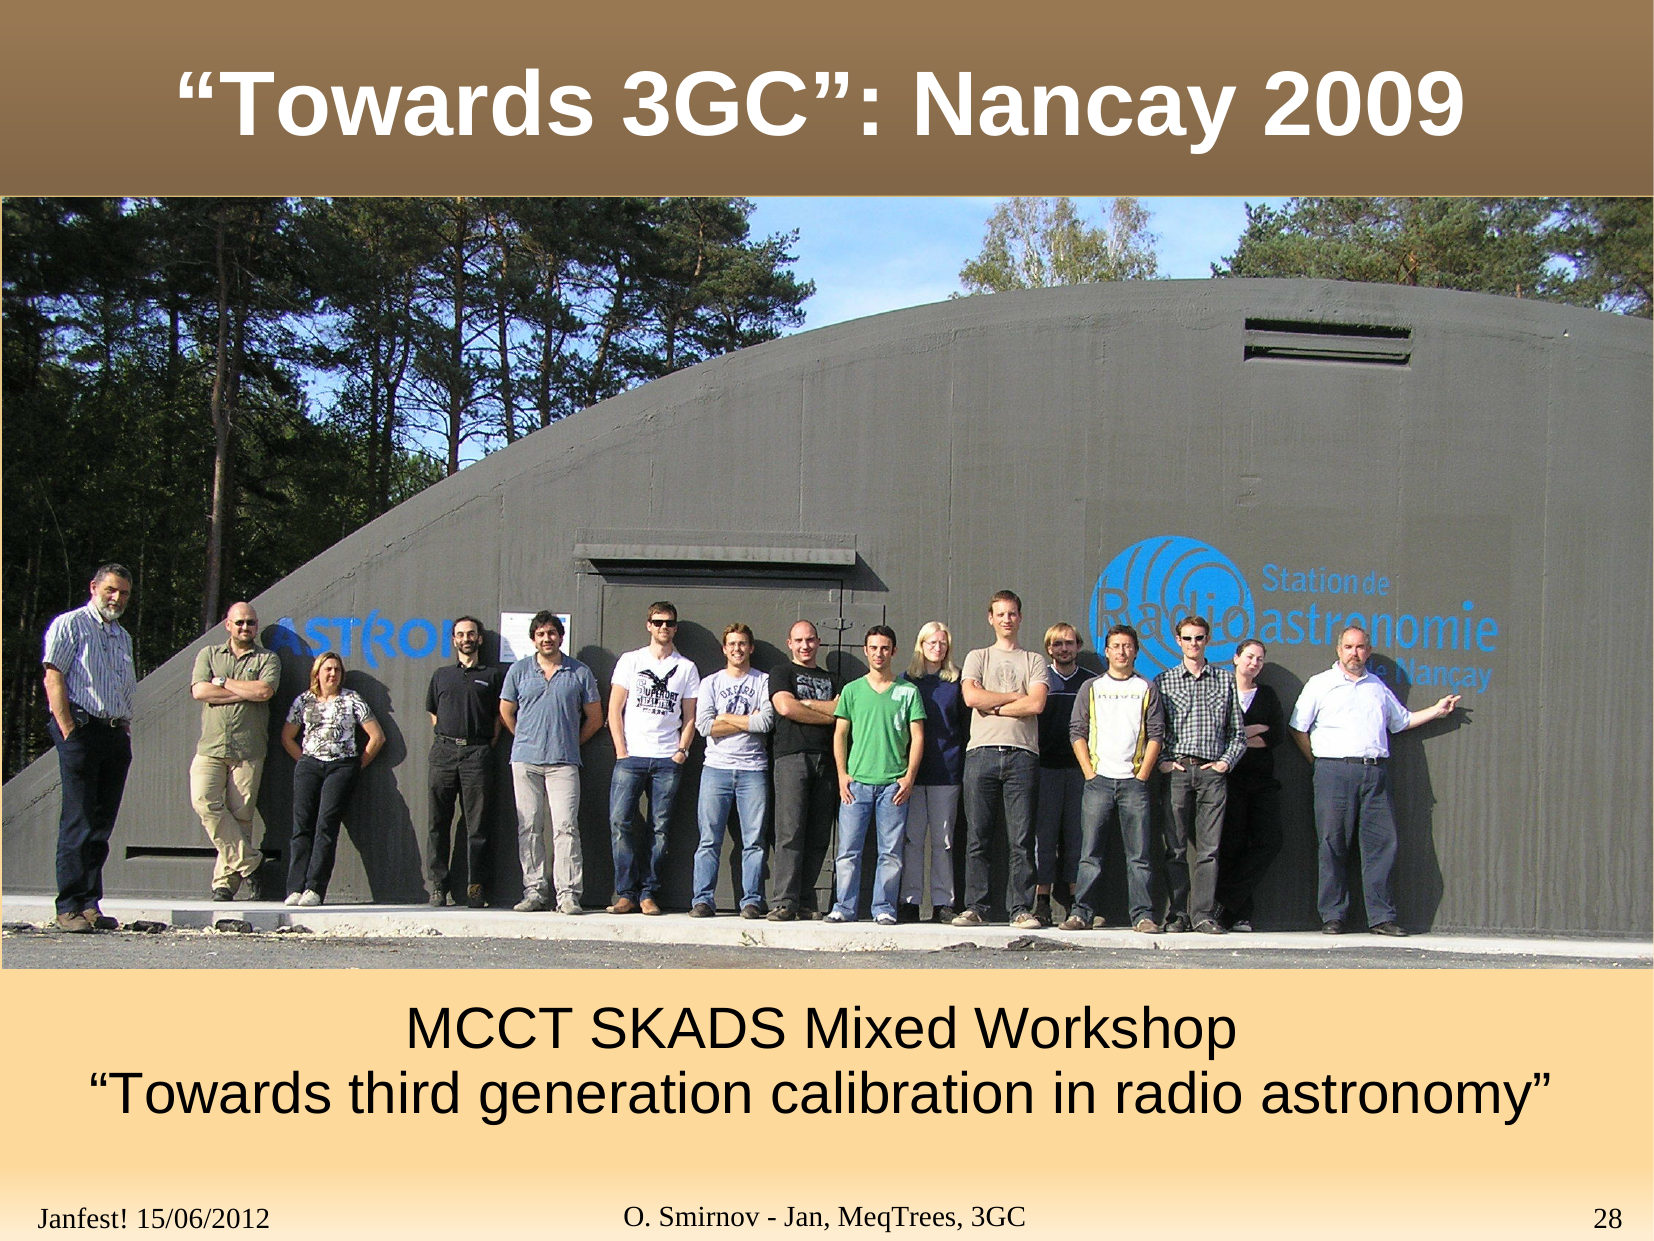

# “Towards 3GC”: Nancay 2009
MCCT SKADS Mixed Workshop
“Towards third generation calibration in radio astronomy”
O. Smirnov - Jan, MeqTrees, 3GC
Janfest! 15/06/2012
28